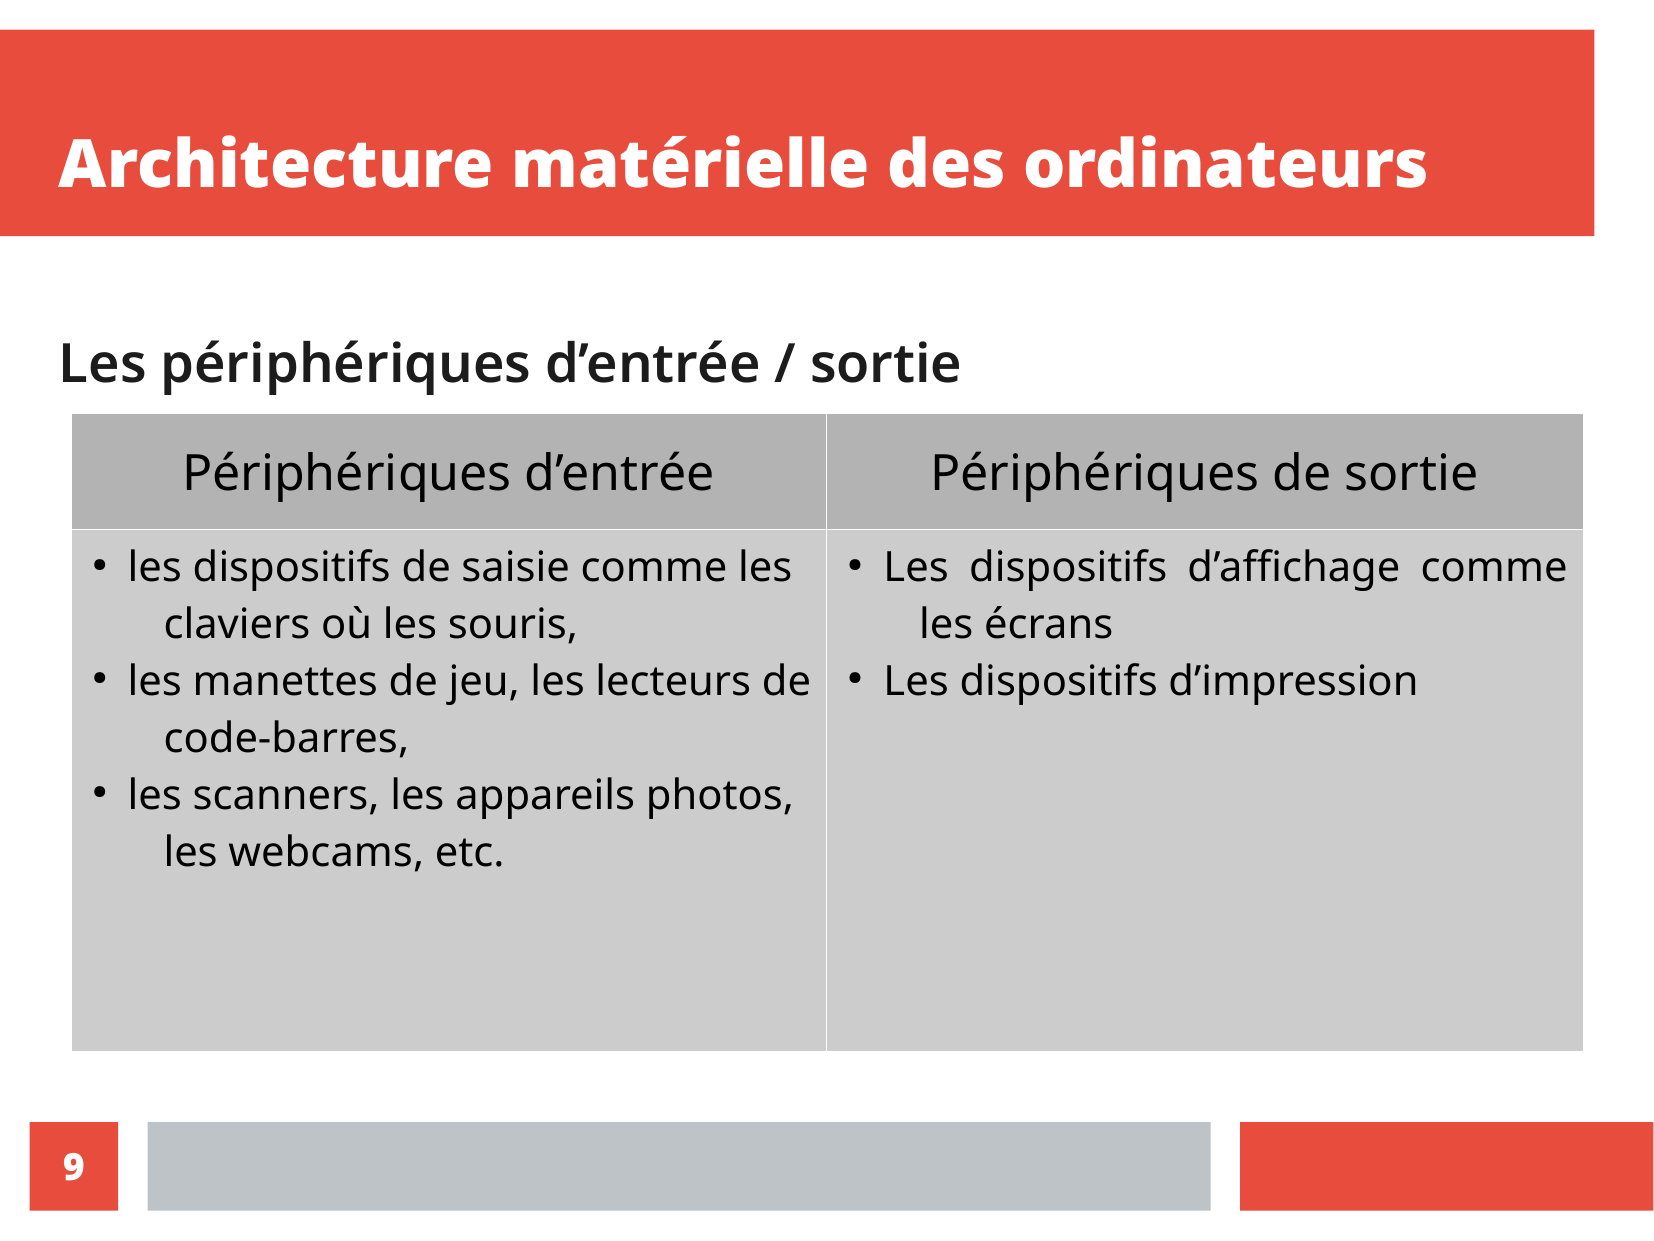

# Architecture matérielle des ordinateurs
Les périphériques d’entrée / sortie
| Périphériques d’entrée | Périphériques de sortie |
| --- | --- |
| les dispositifs de saisie comme les claviers où les souris, les manettes de jeu, les lecteurs de code-barres, les scanners, les appareils photos, les webcams, etc. | Les dispositifs d’affichage comme les écrans Les dispositifs d’impression |
9